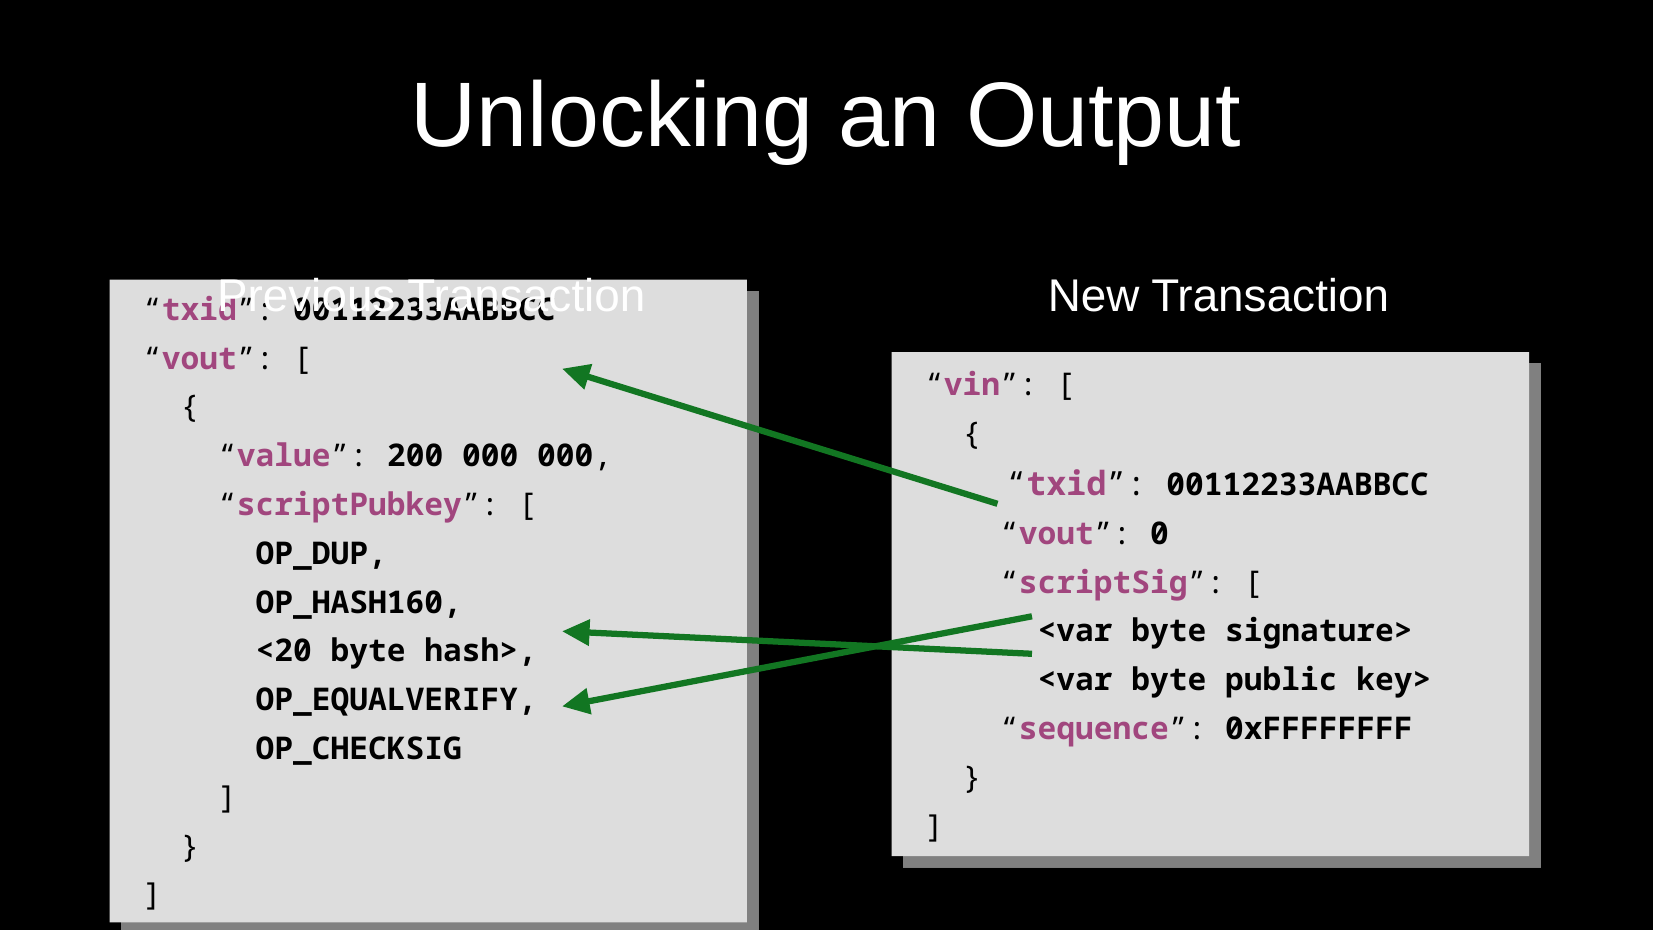

# Unlocking an Output
Previous Transaction
New Transaction
 “txid”: 00112233AABBCC
 “vout”: [
 {
 “value”: 200 000 000,
 “scriptPubkey”: [
 OP_DUP,
 OP_HASH160,
 <20 byte hash>,
 OP_EQUALVERIFY,
 OP_CHECKSIG
 ]
 }
 ]
 “vin”: [
 {
 “txid”: 00112233AABBCC
 “vout”: 0
 “scriptSig”: [
 <var byte signature>
 <var byte public key>
 “sequence”: 0xFFFFFFFF
 }
 ]